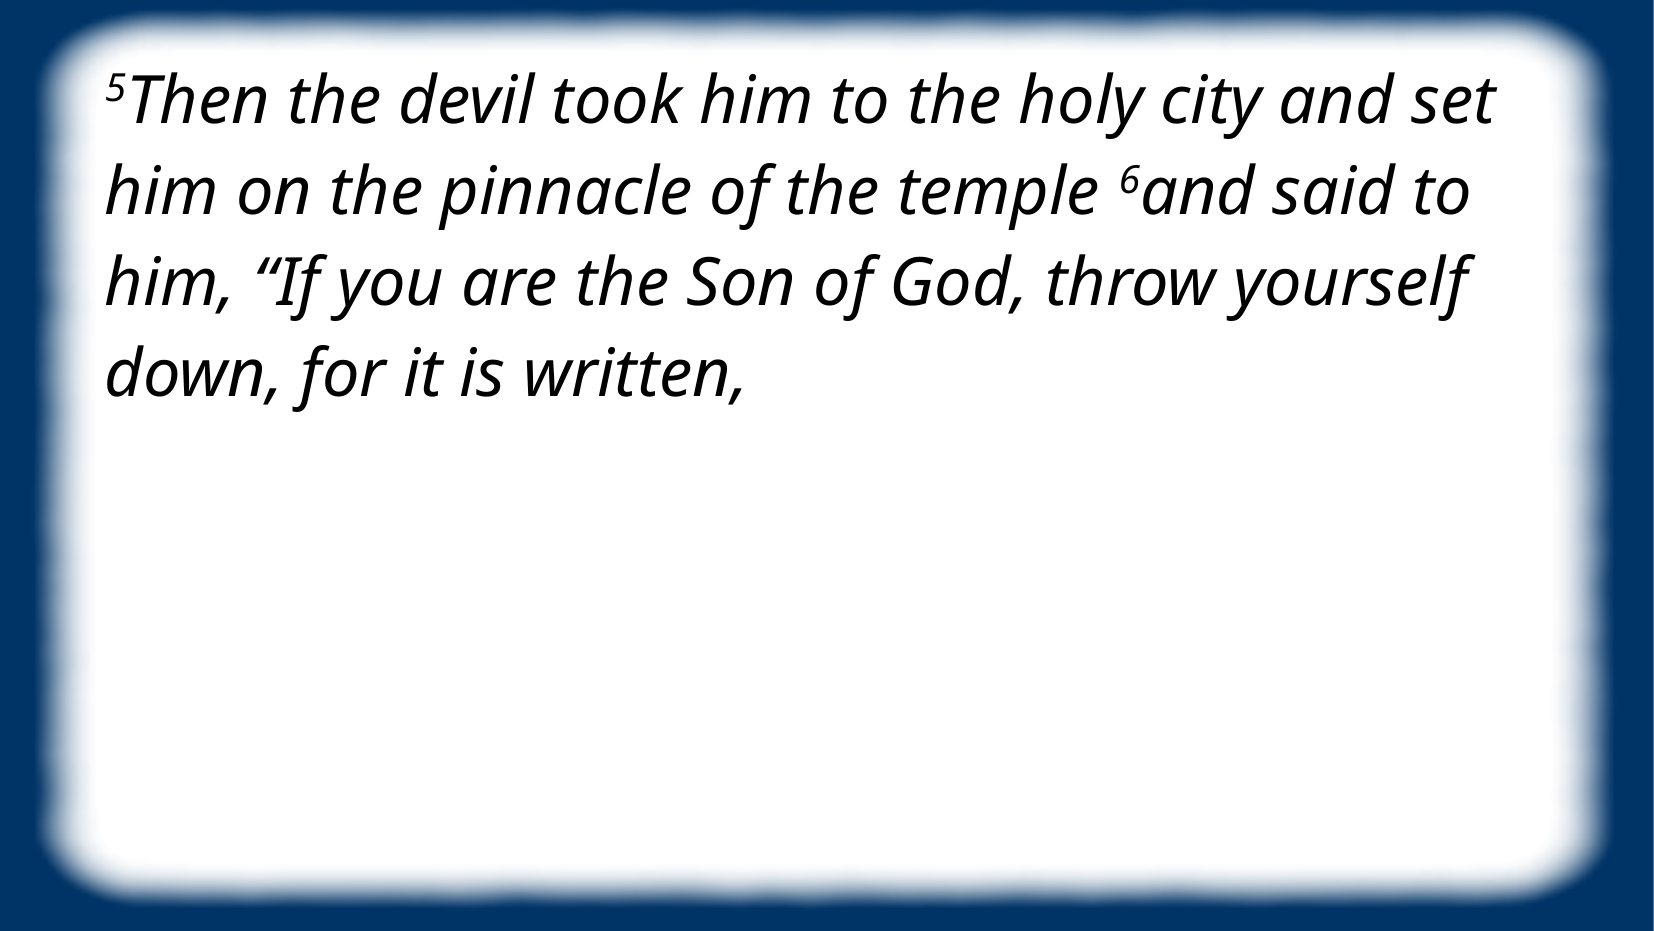

5Then the devil took him to the holy city and set him on the pinnacle of the temple 6and said to him, “If you are the Son of God, throw yourself down, for it is written,